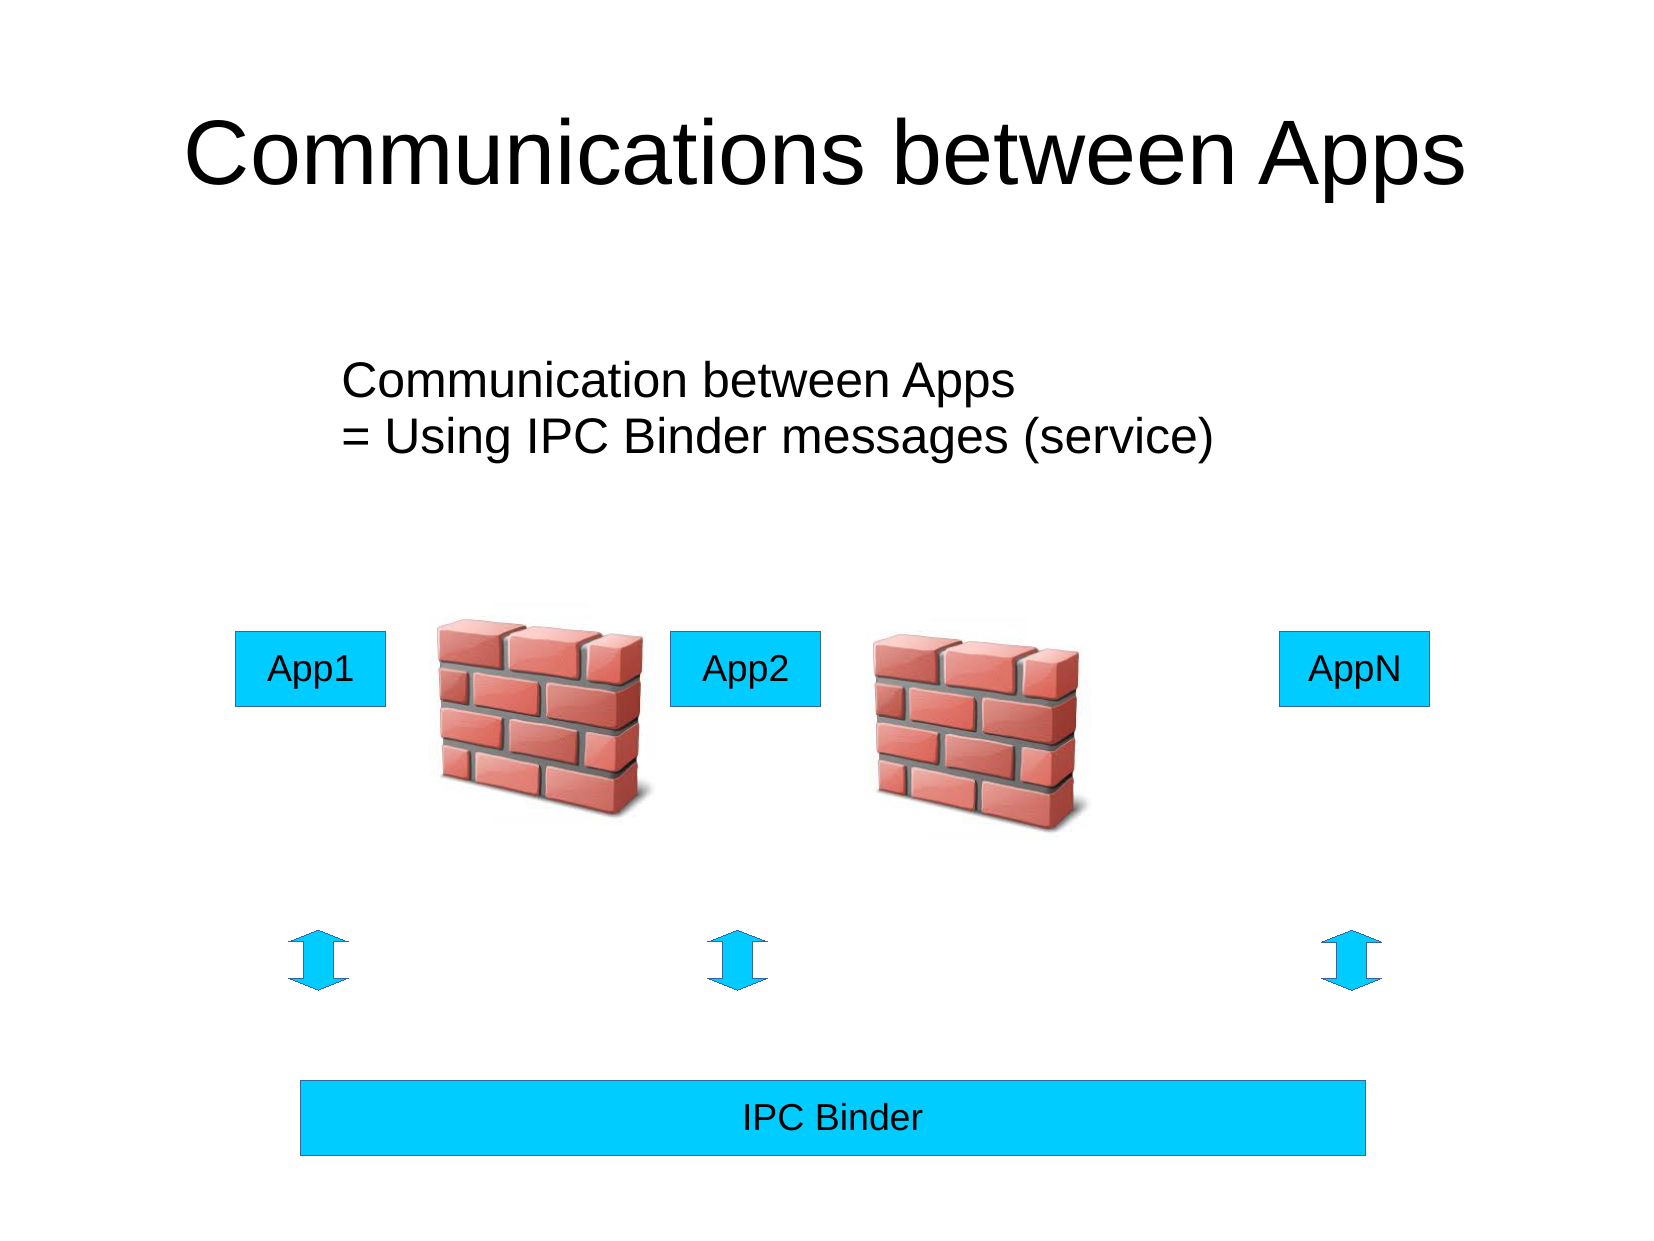

# Communications between Apps
Communication between Apps
= Using IPC Binder messages (service)
App1
App2
AppN
IPC Binder